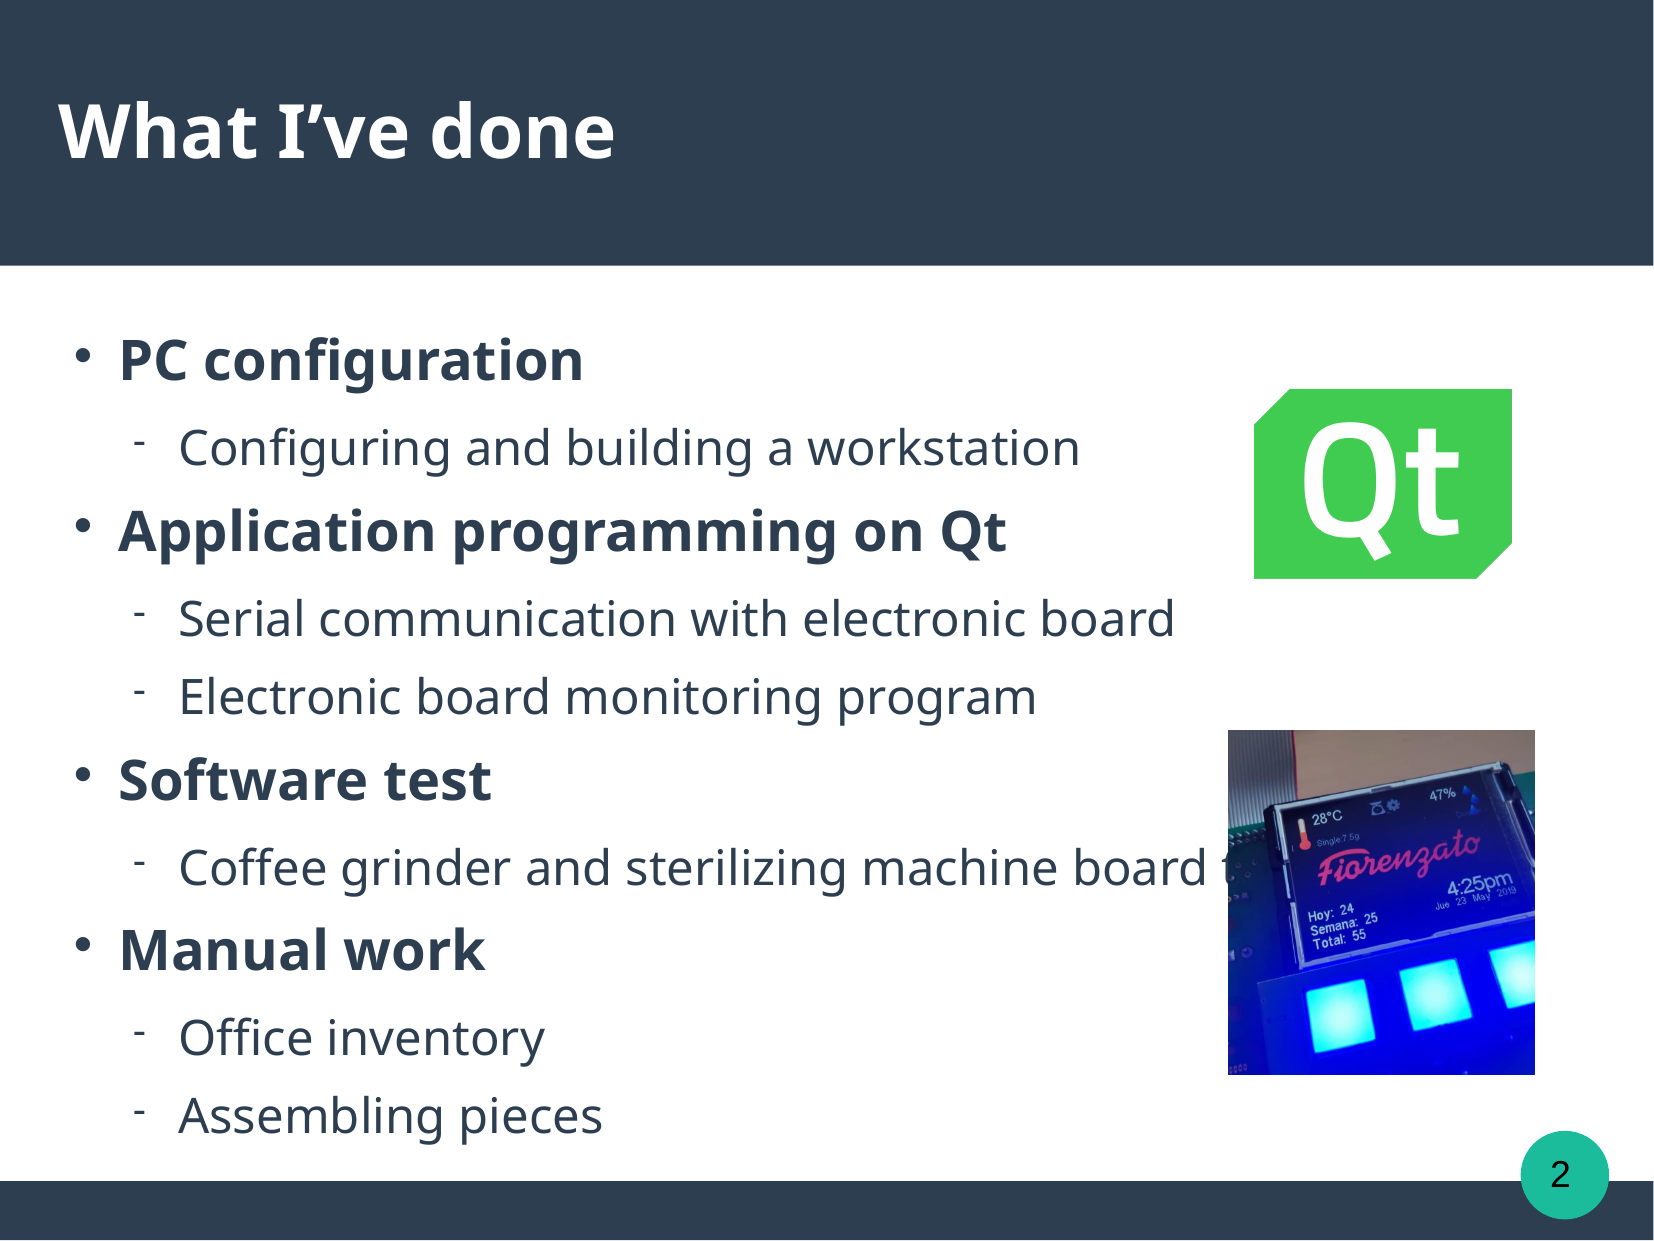

What I’ve done
PC configuration
Configuring and building a workstation
Application programming on Qt
Serial communication with electronic board
Electronic board monitoring program
Software test
Coffee grinder and sterilizing machine board test
Manual work
Office inventory
Assembling pieces
2